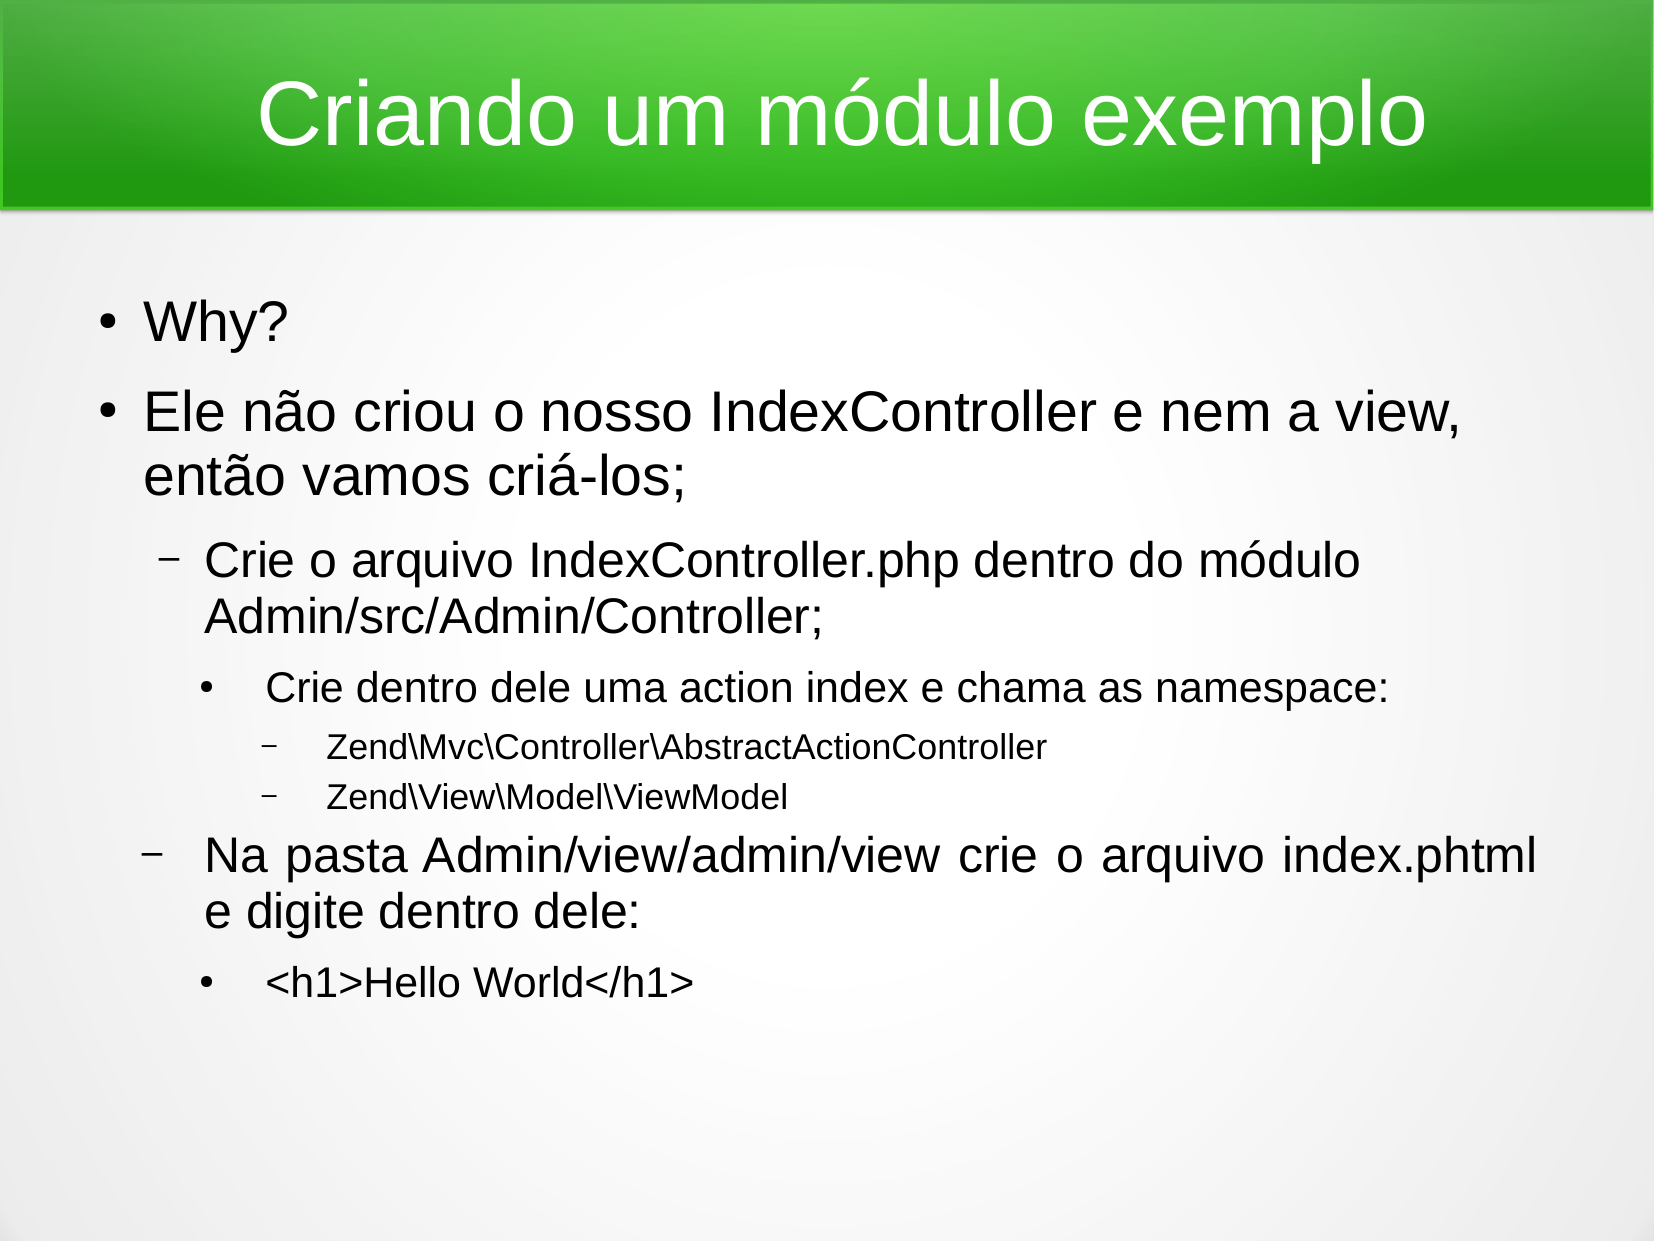

# Criando um módulo exemplo
Why?
Ele não criou o nosso IndexController e nem a view, então vamos criá-los;
Crie o arquivo IndexController.php dentro do módulo Admin/src/Admin/Controller;
Crie dentro dele uma action index e chama as namespace:
Zend\Mvc\Controller\AbstractActionController
Zend\View\Model\ViewModel
Na pasta Admin/view/admin/view crie o arquivo index.phtml e digite dentro dele:
<h1>Hello World</h1>